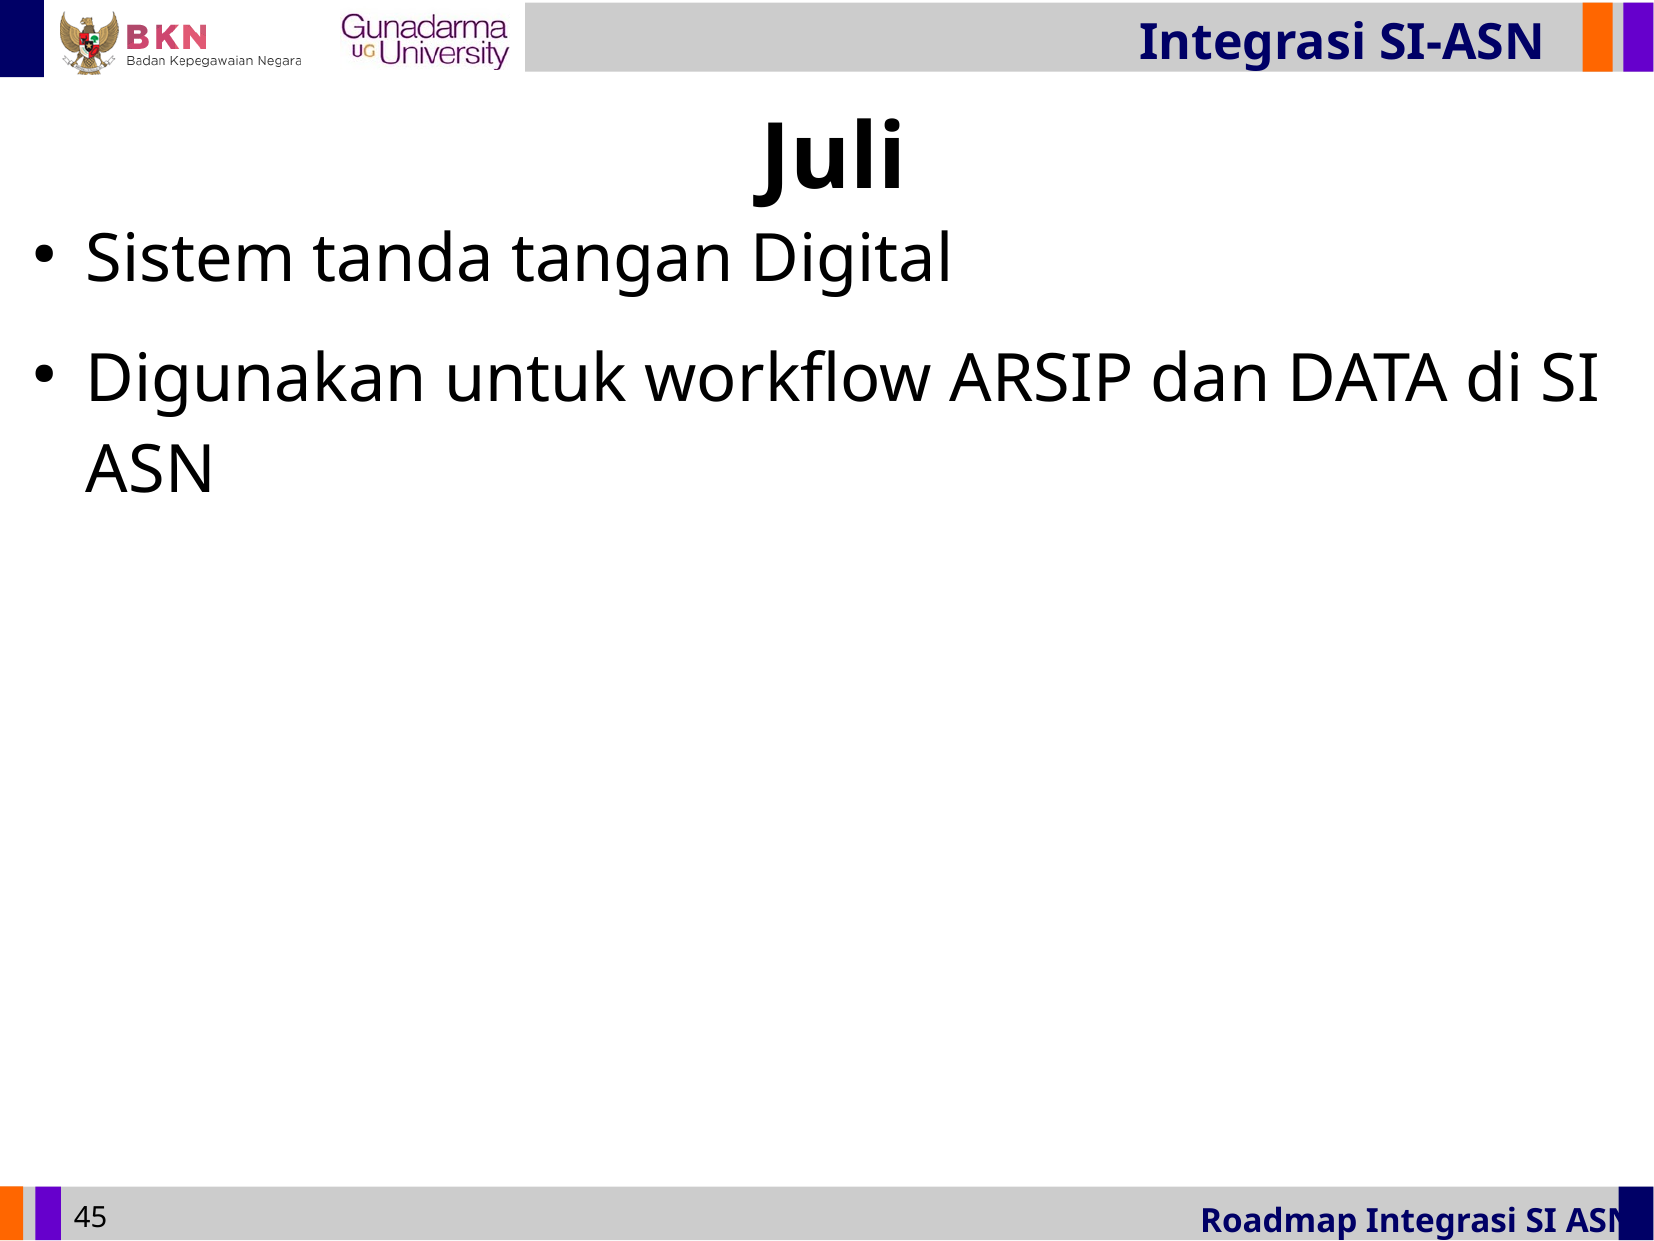

# Juli
Sistem tanda tangan Digital
Digunakan untuk workflow ARSIP dan DATA di SI ASN